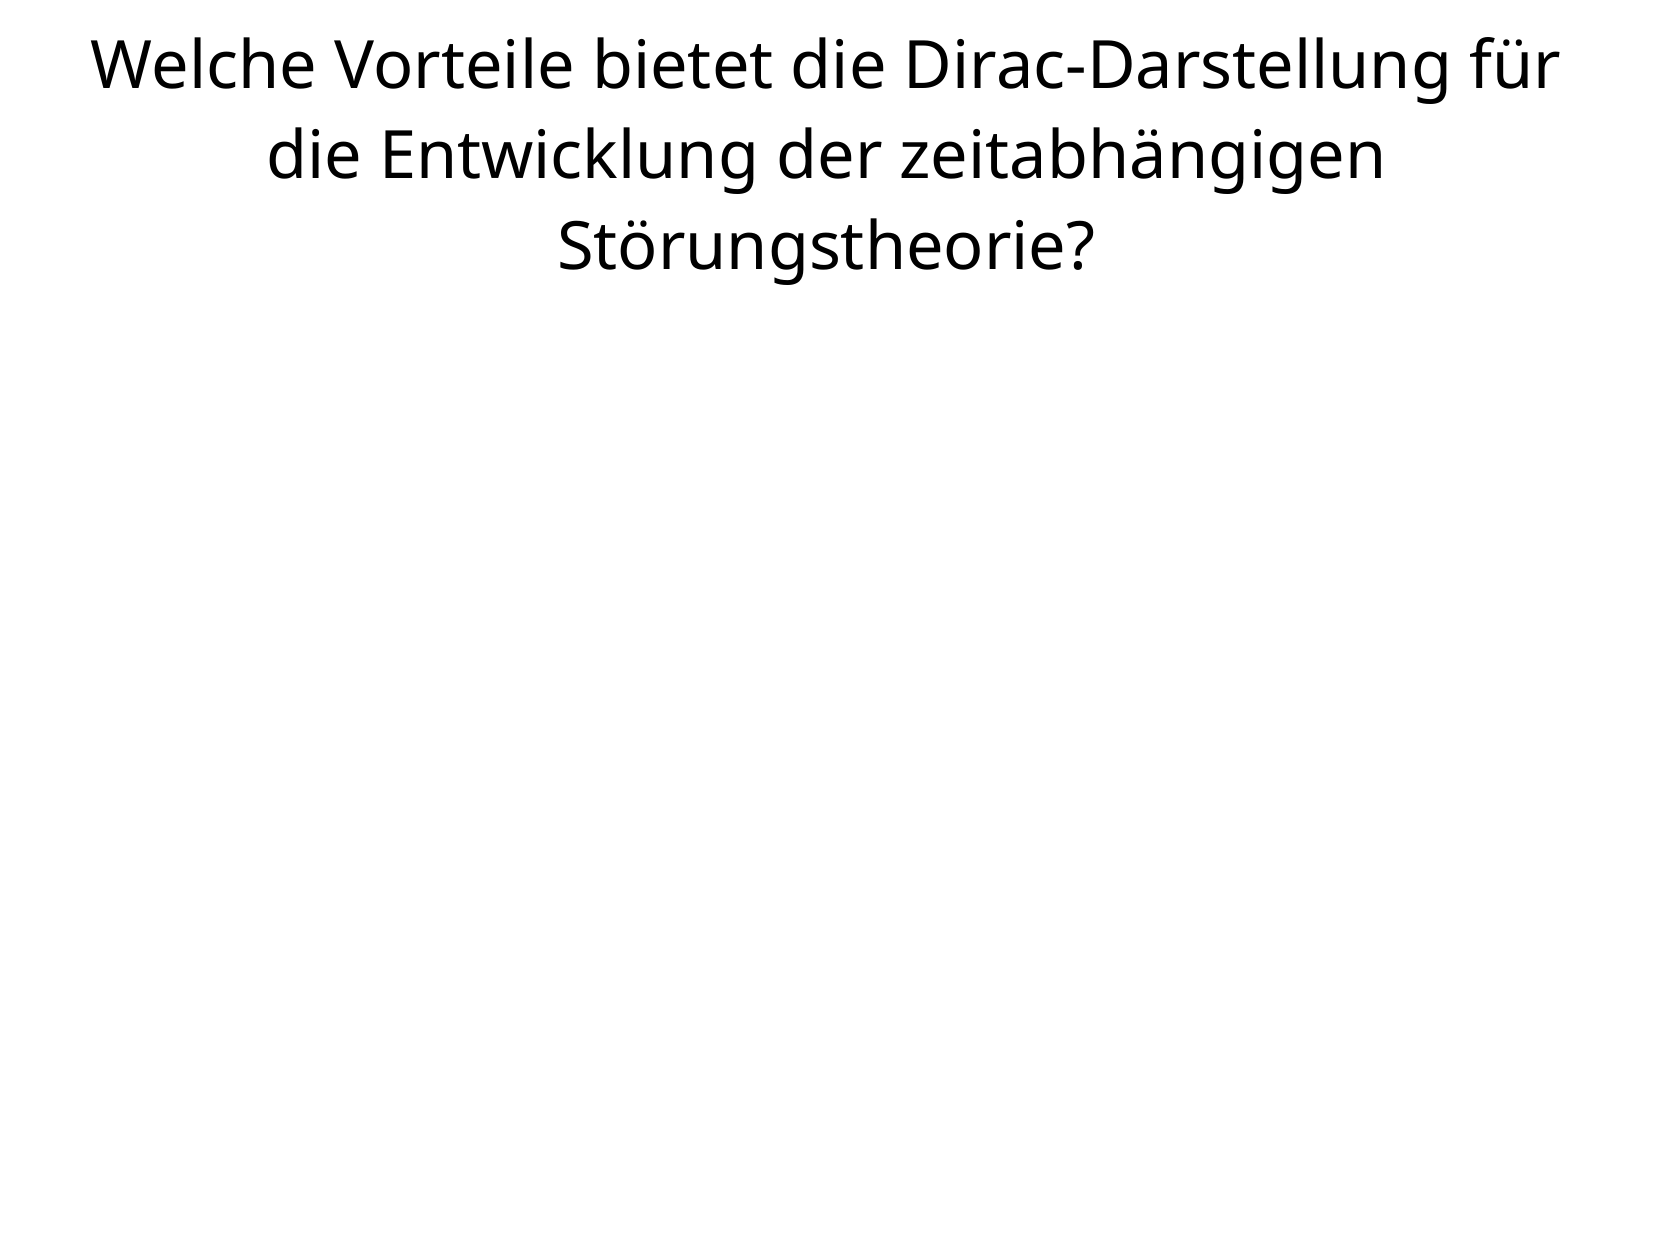

# Welche Vorteile bietet die Dirac-Darstellung für die Entwicklung der zeitabhängigen Störungstheorie?